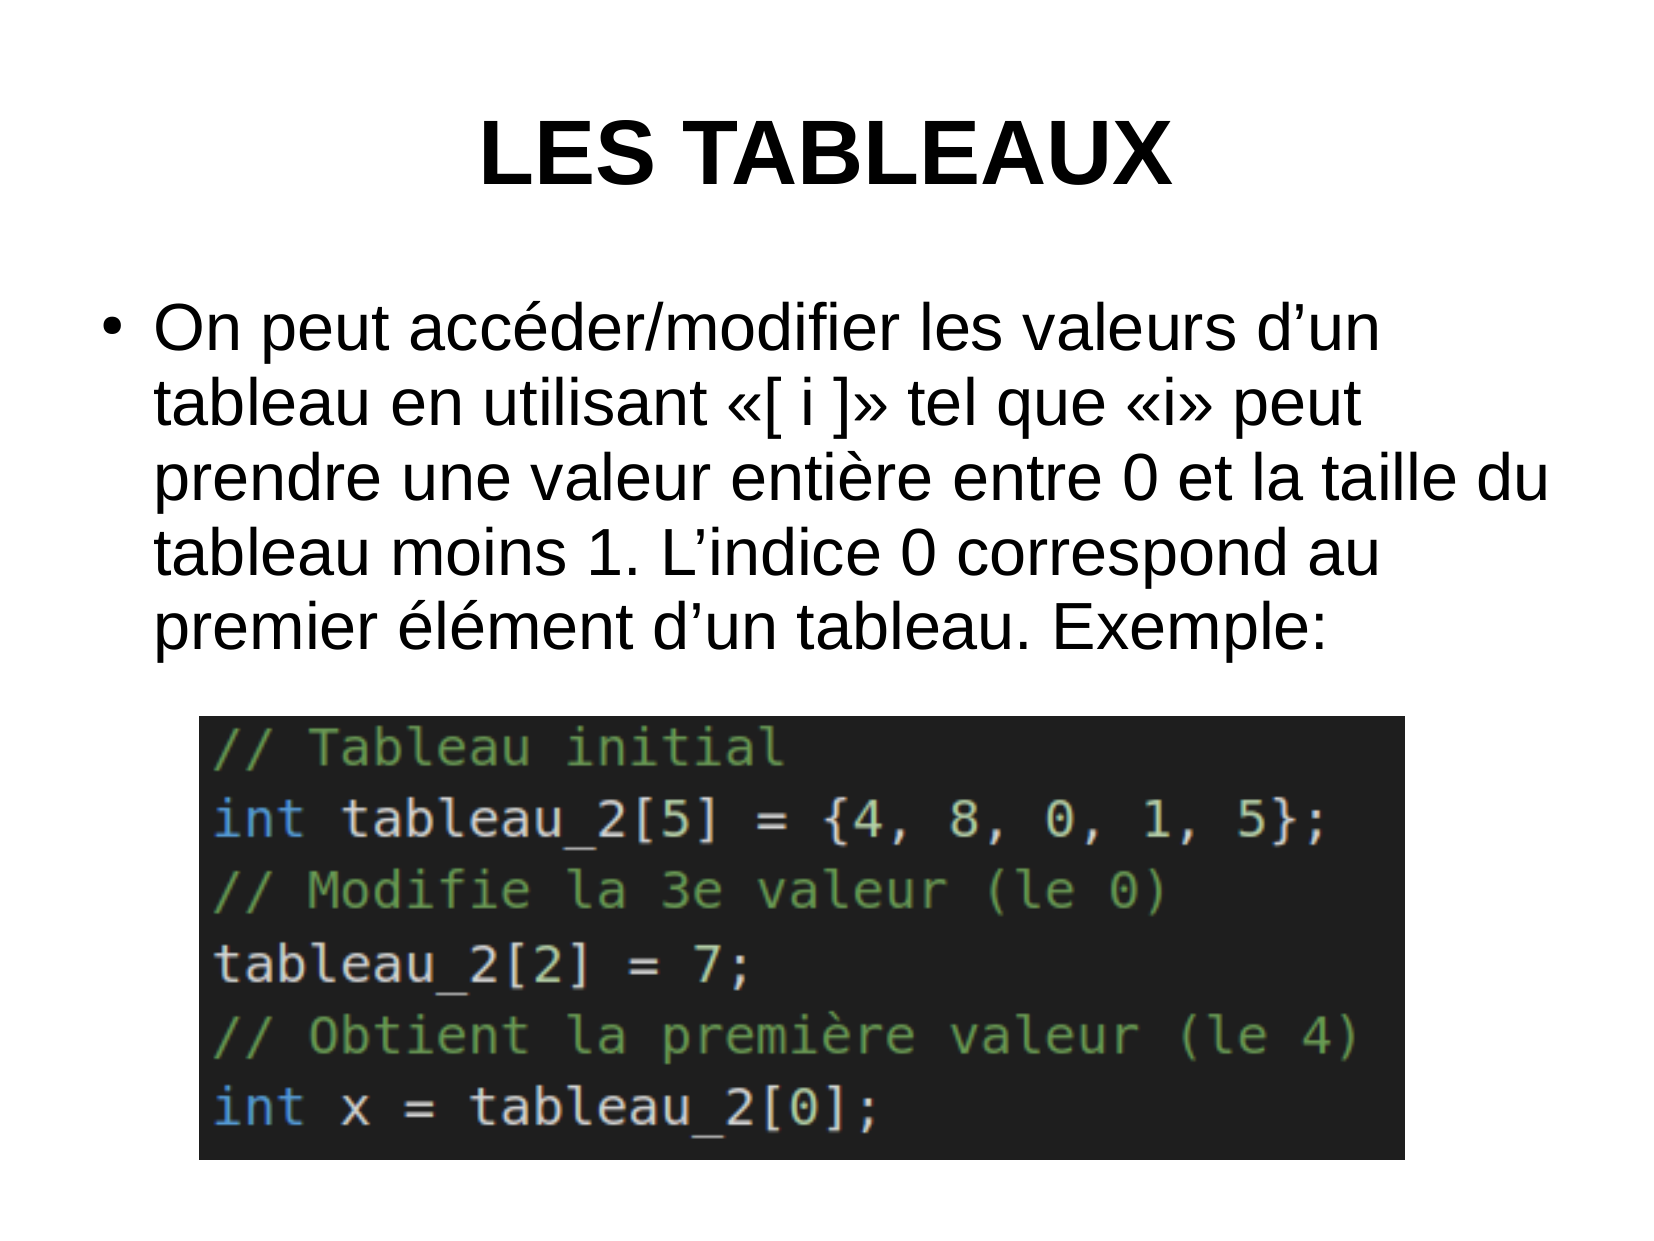

# LES TABLEAUX
On peut accéder/modifier les valeurs d’un tableau en utilisant «[ i ]» tel que «i» peut prendre une valeur entière entre 0 et la taille du tableau moins 1. L’indice 0 correspond au premier élément d’un tableau. Exemple: